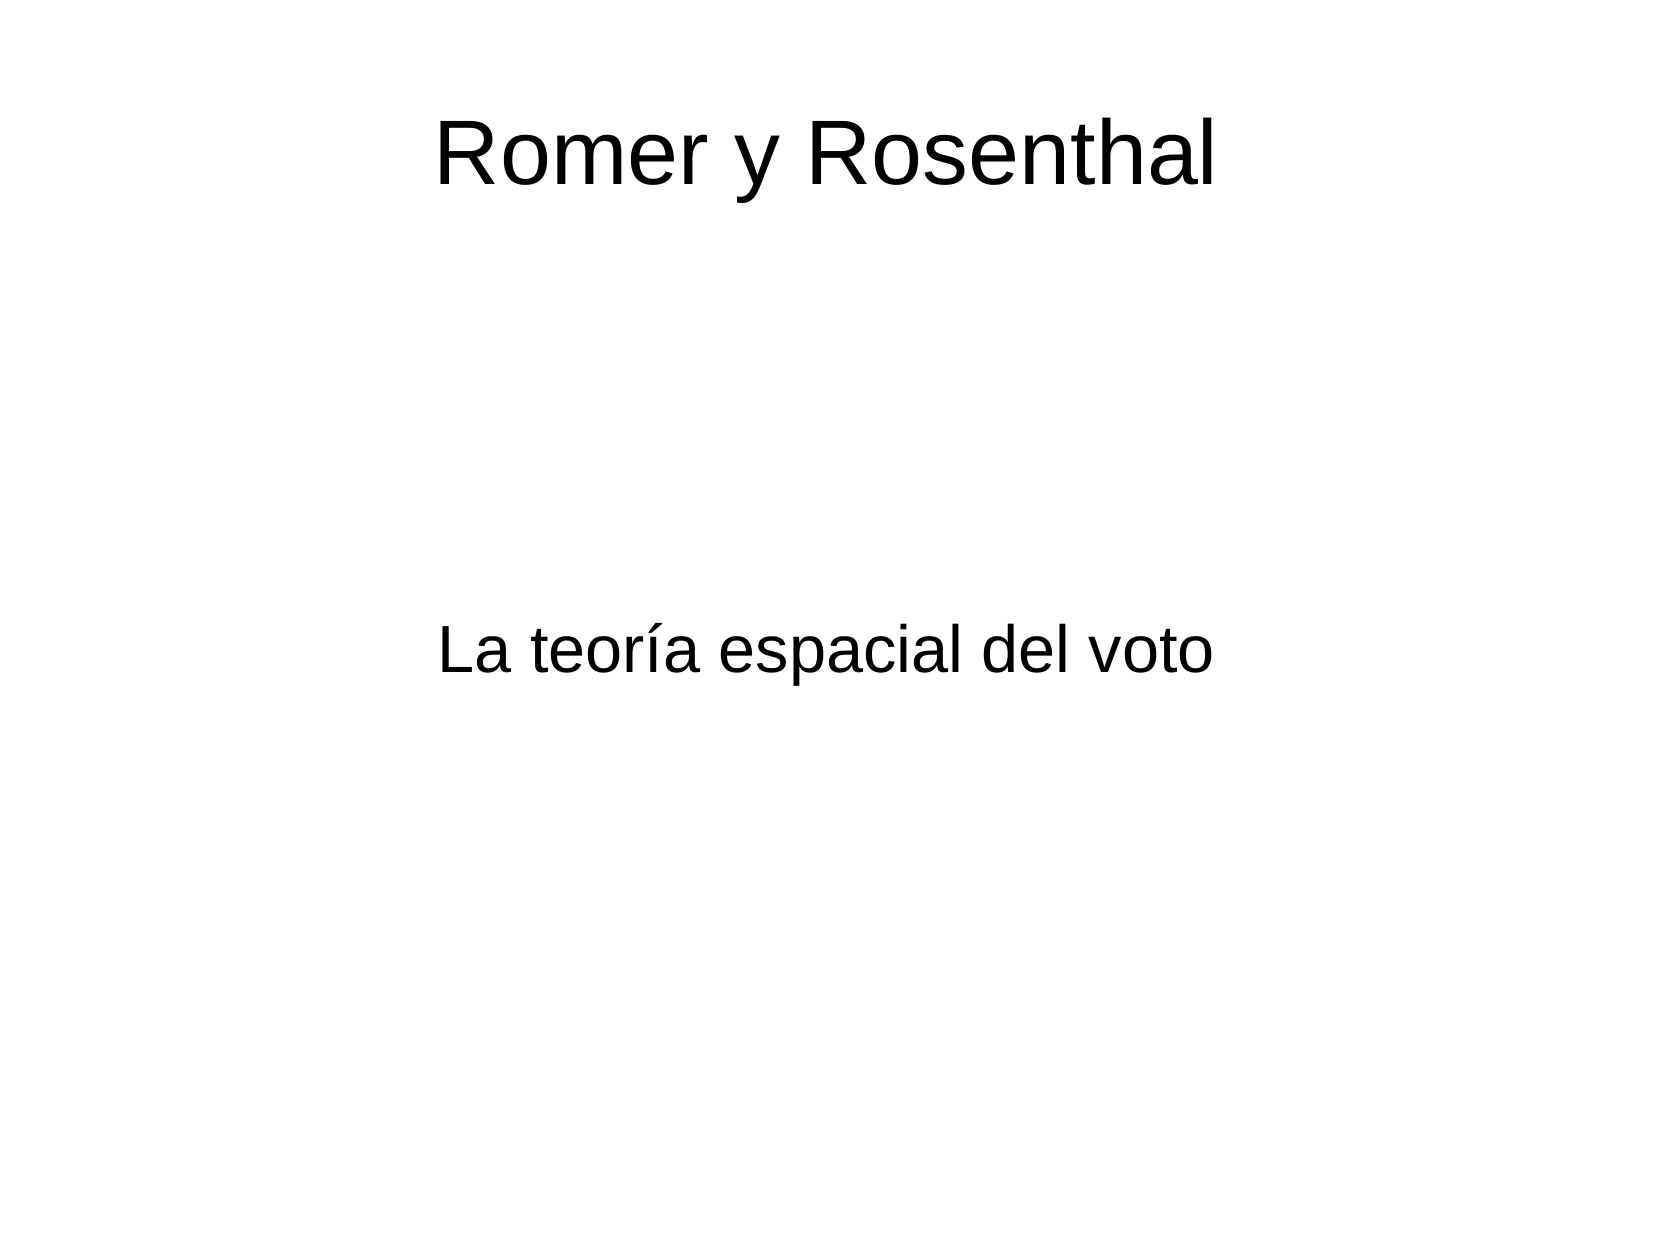

# Romer y Rosenthal
La teoría espacial del voto